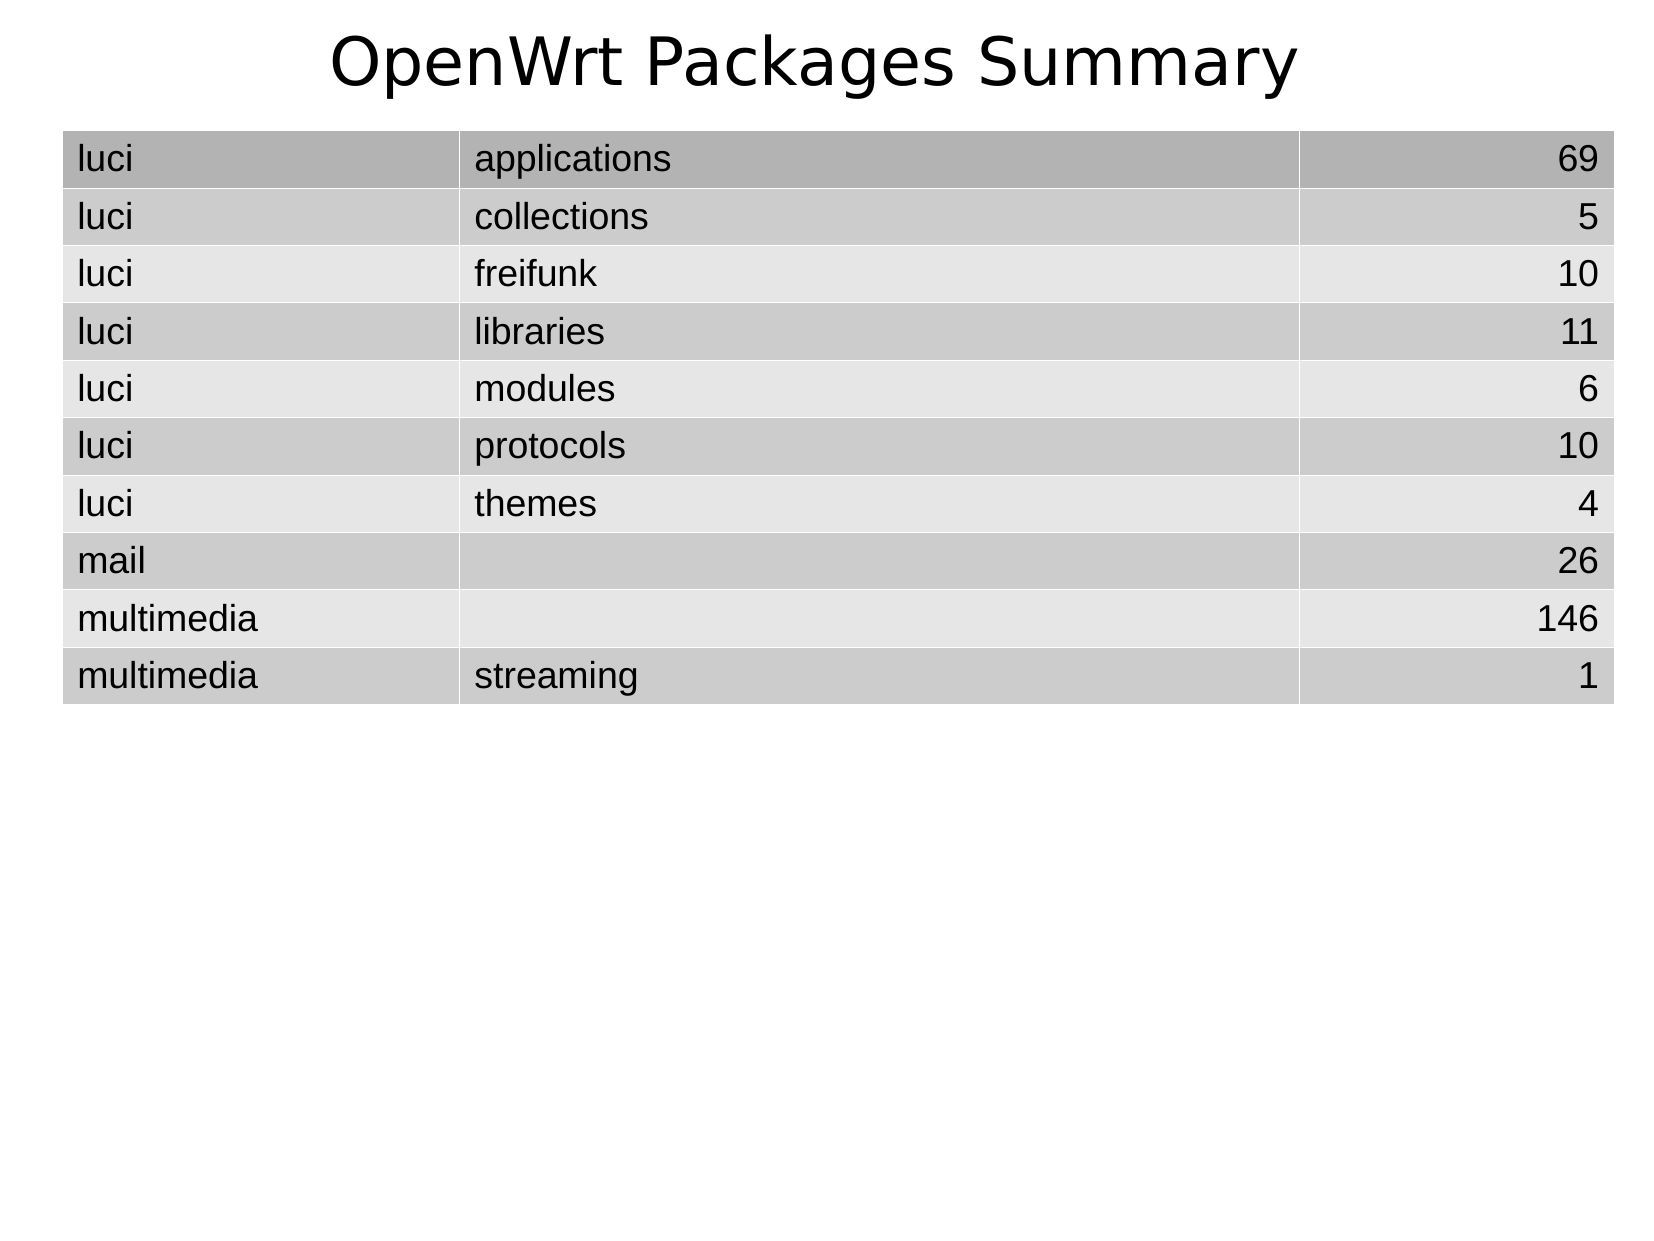

# OpenWrt Packages Summary
| luci | applications | 69 |
| --- | --- | --- |
| luci | collections | 5 |
| luci | freifunk | 10 |
| luci | libraries | 11 |
| luci | modules | 6 |
| luci | protocols | 10 |
| luci | themes | 4 |
| mail | | 26 |
| multimedia | | 146 |
| multimedia | streaming | 1 |